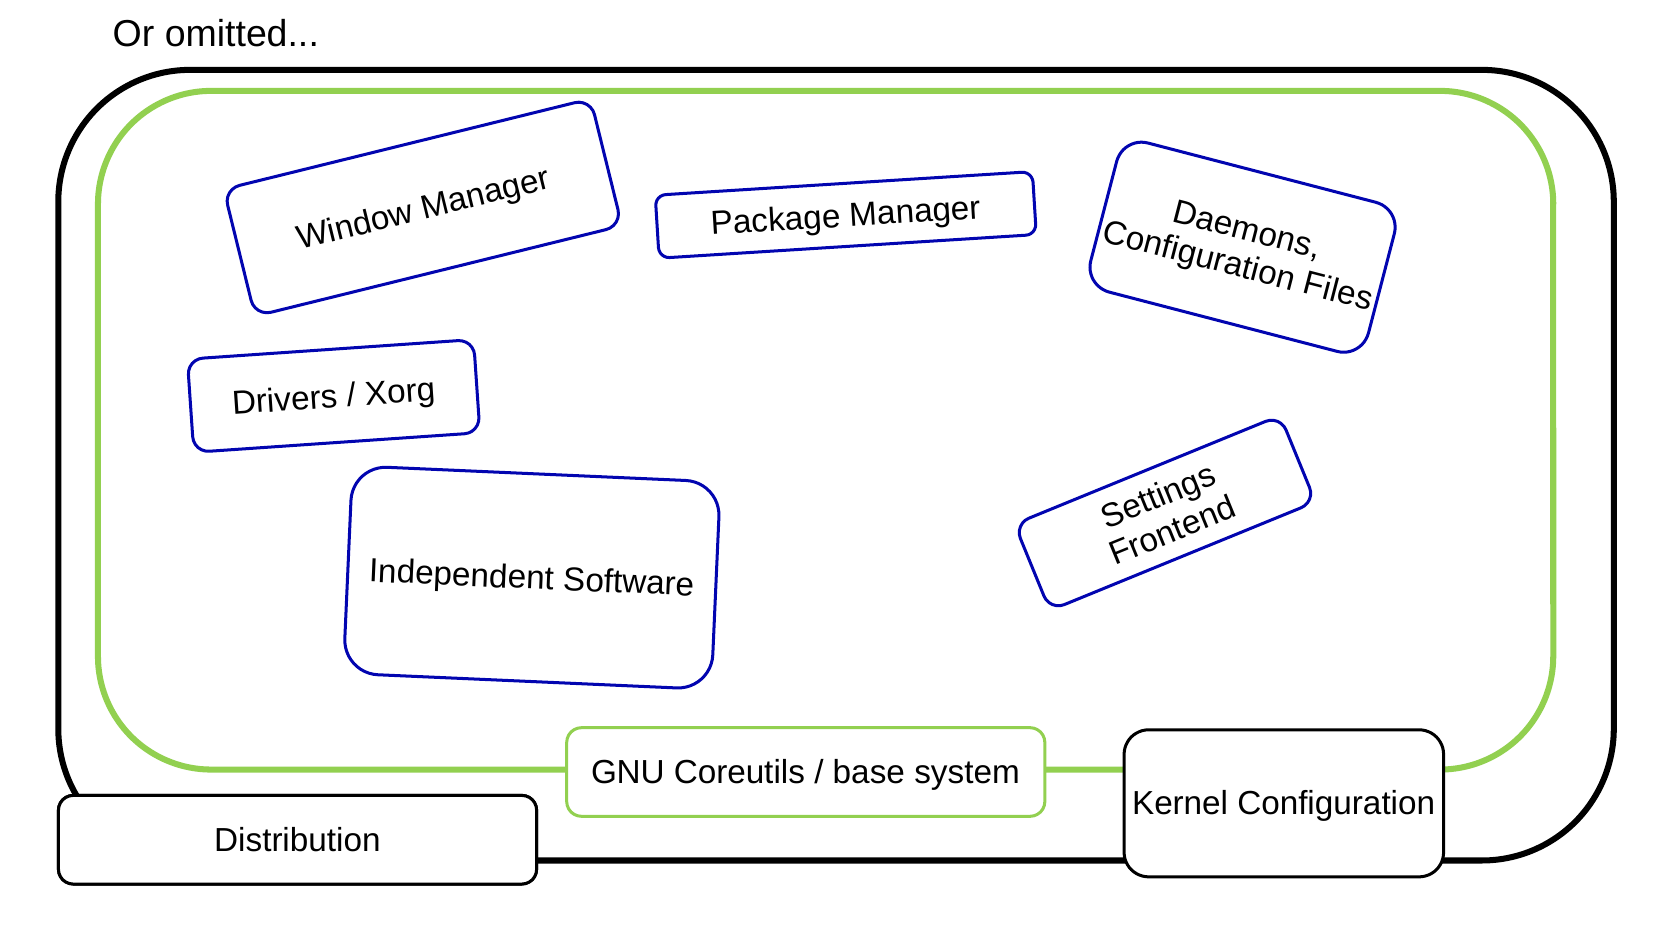

Or omitted...
Window Manager
Daemons,
Configuration Files
Package Manager
Drivers / Xorg
Settings
Frontend
Independent Software
GNU Coreutils / base system
Kernel Configuration
Distribution
Distribution